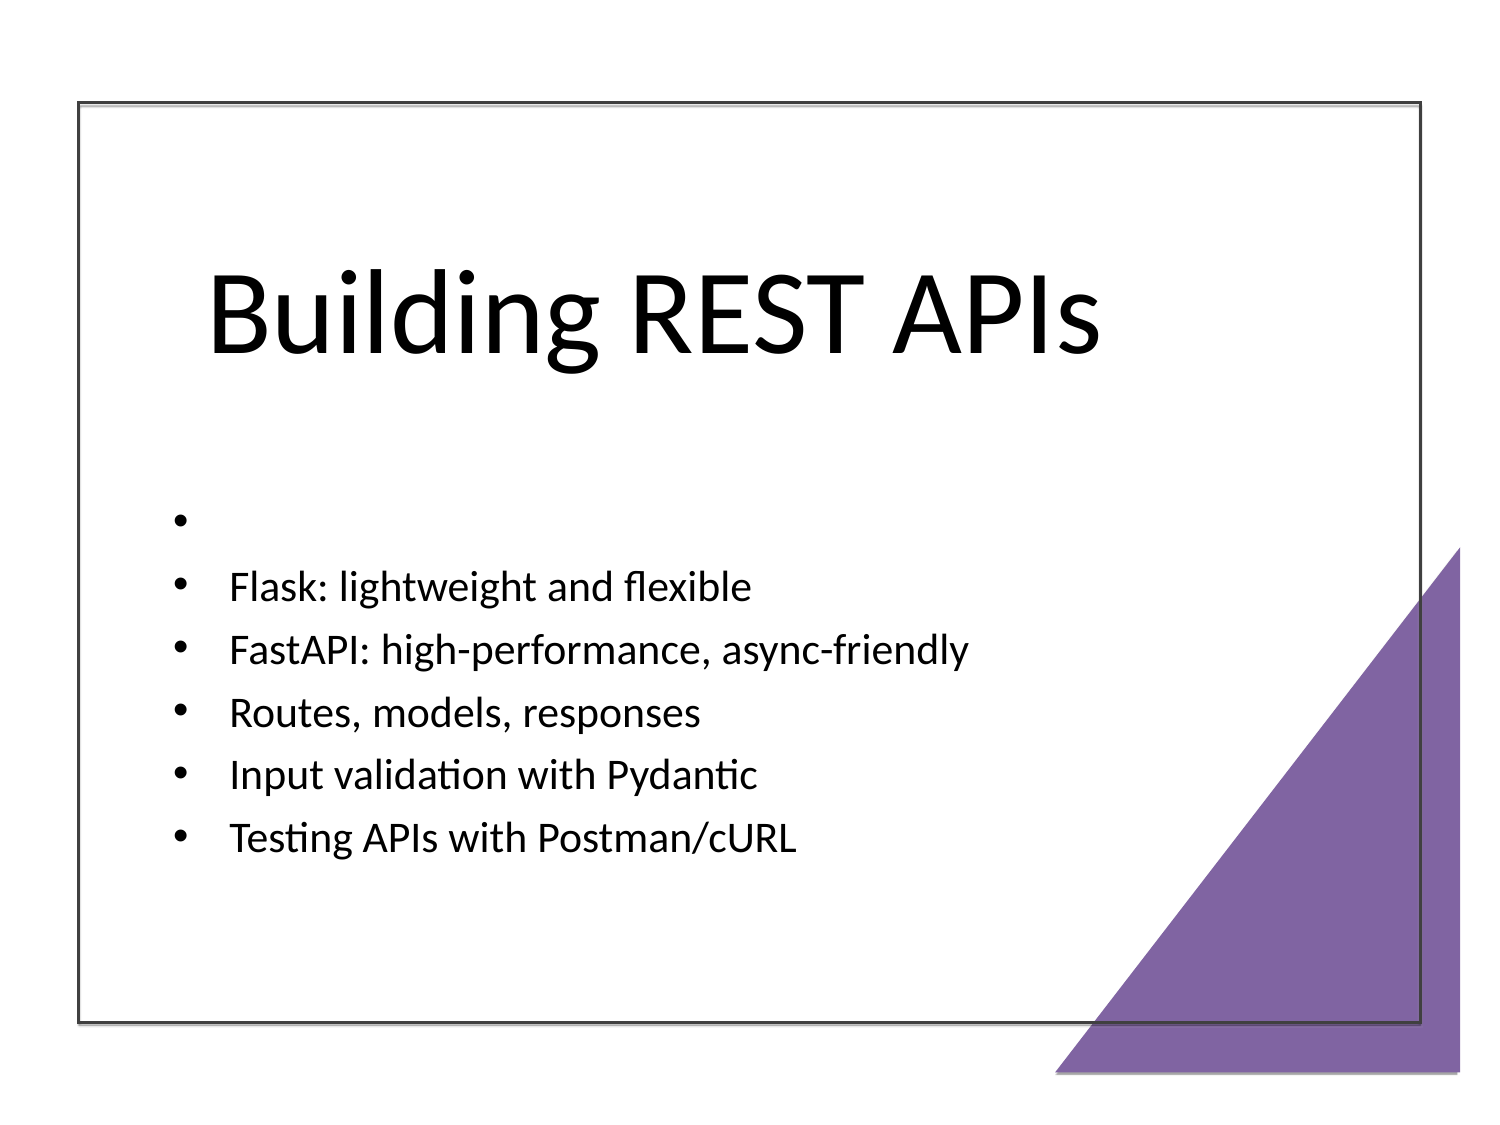

# Building REST APIs
Flask: lightweight and flexible
FastAPI: high-performance, async-friendly
Routes, models, responses
Input validation with Pydantic
Testing APIs with Postman/cURL